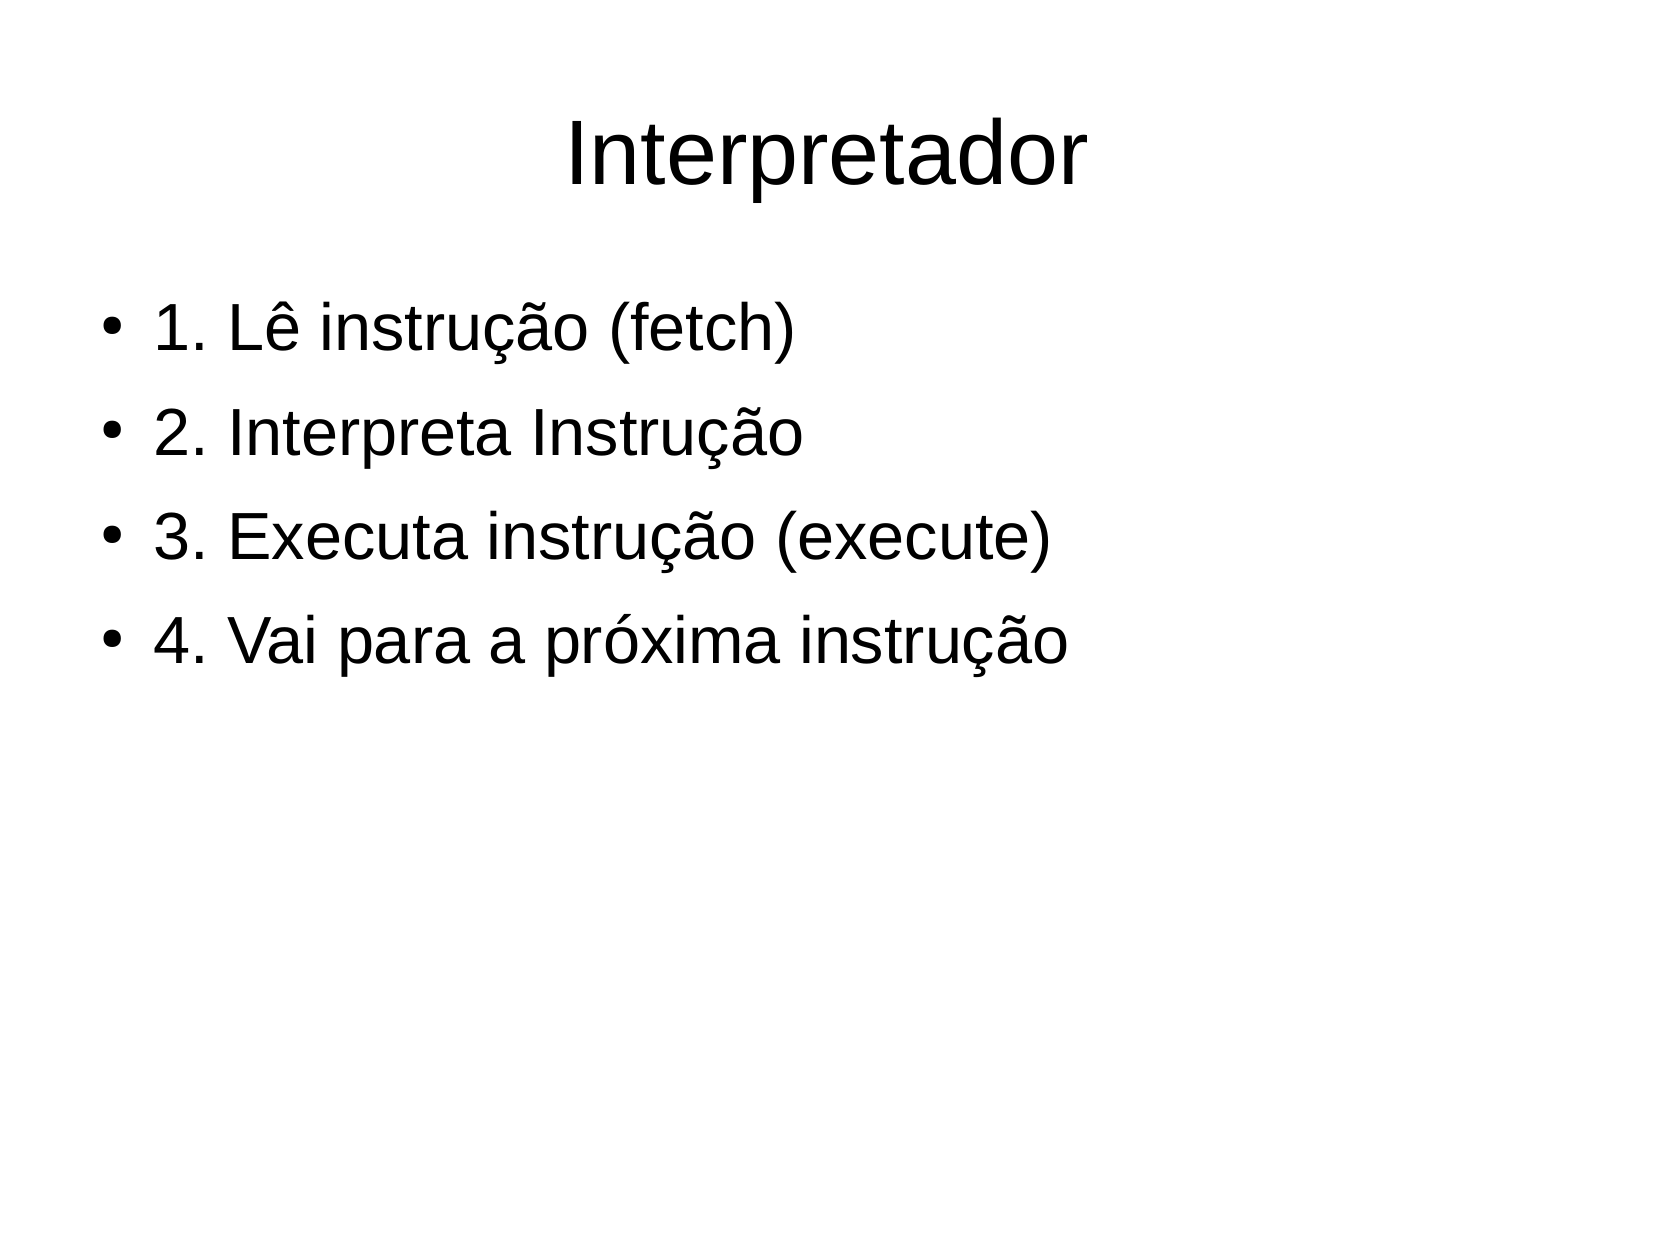

# Interpretador
1. Lê instrução (fetch)
2. Interpreta Instrução
3. Executa instrução (execute)
4. Vai para a próxima instrução